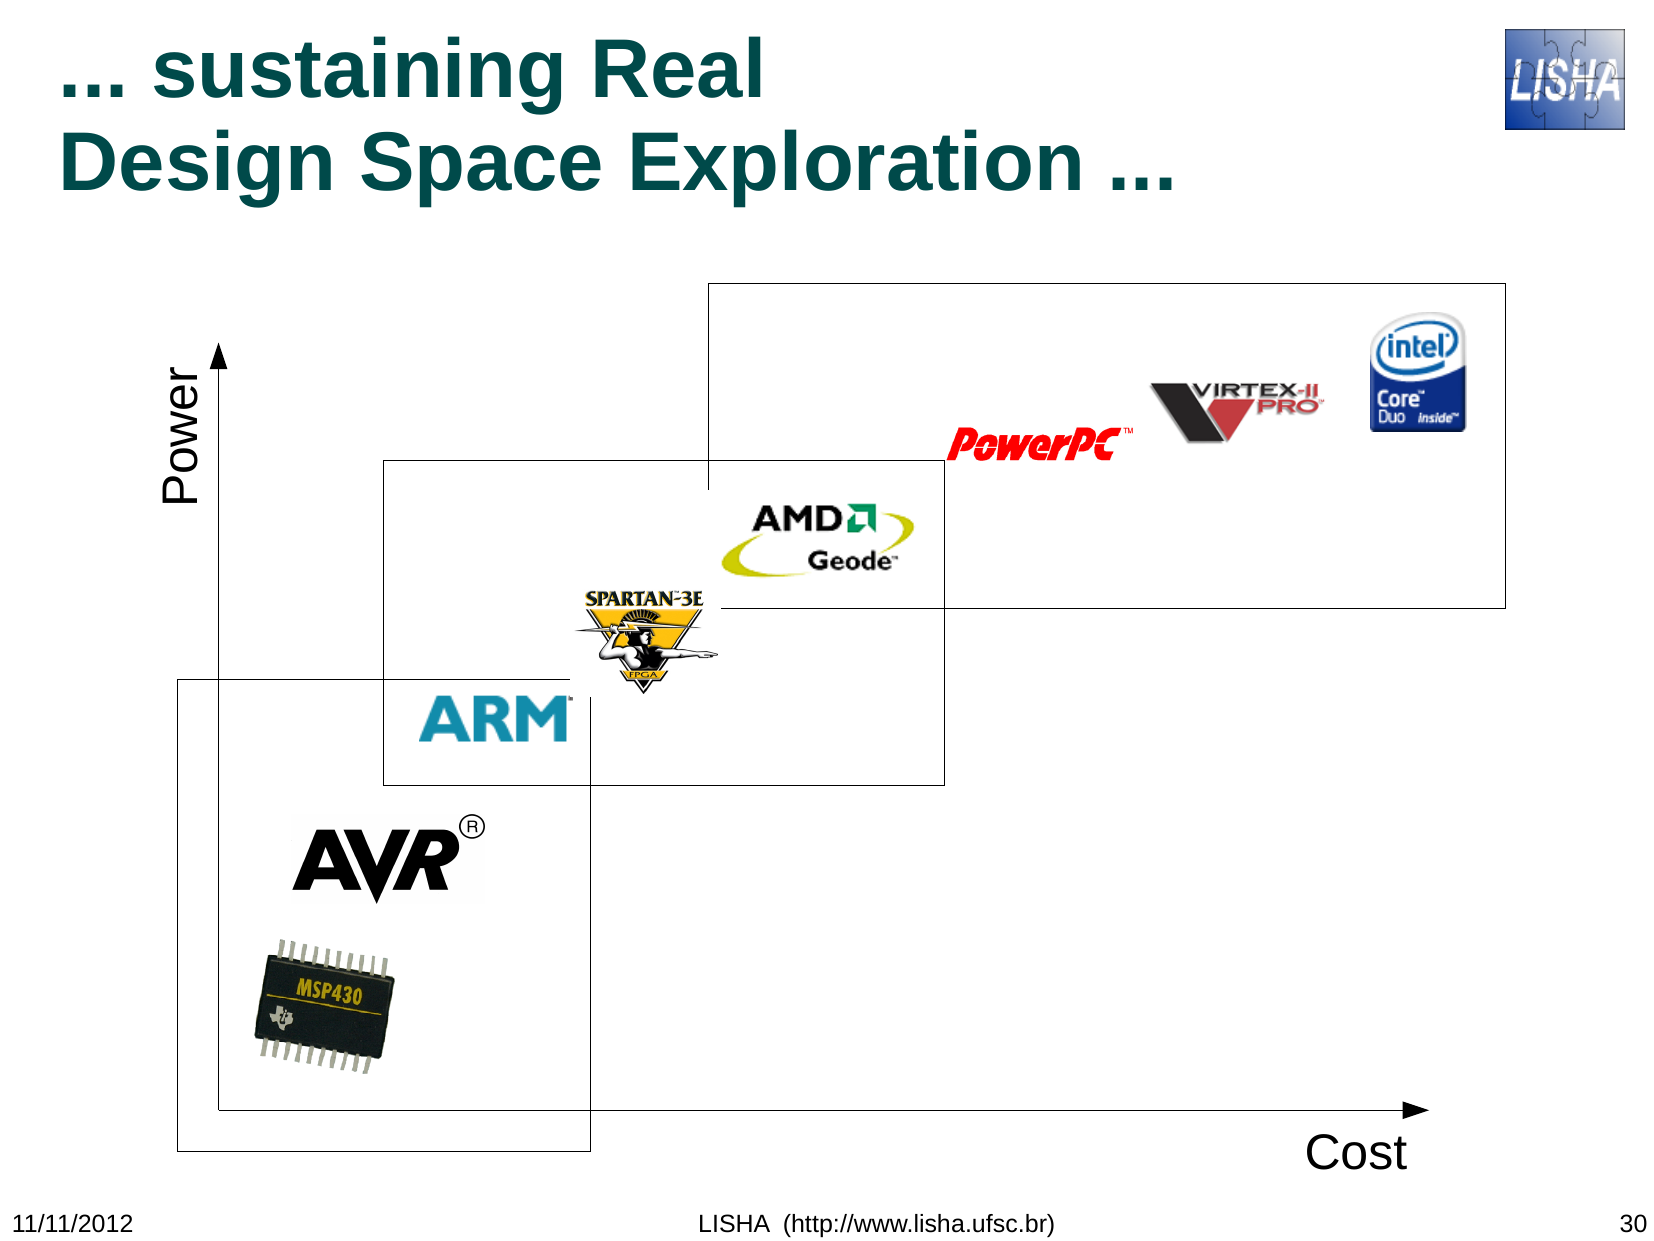

# ... sustaining Real Design Space Exploration ...
Power
Cost